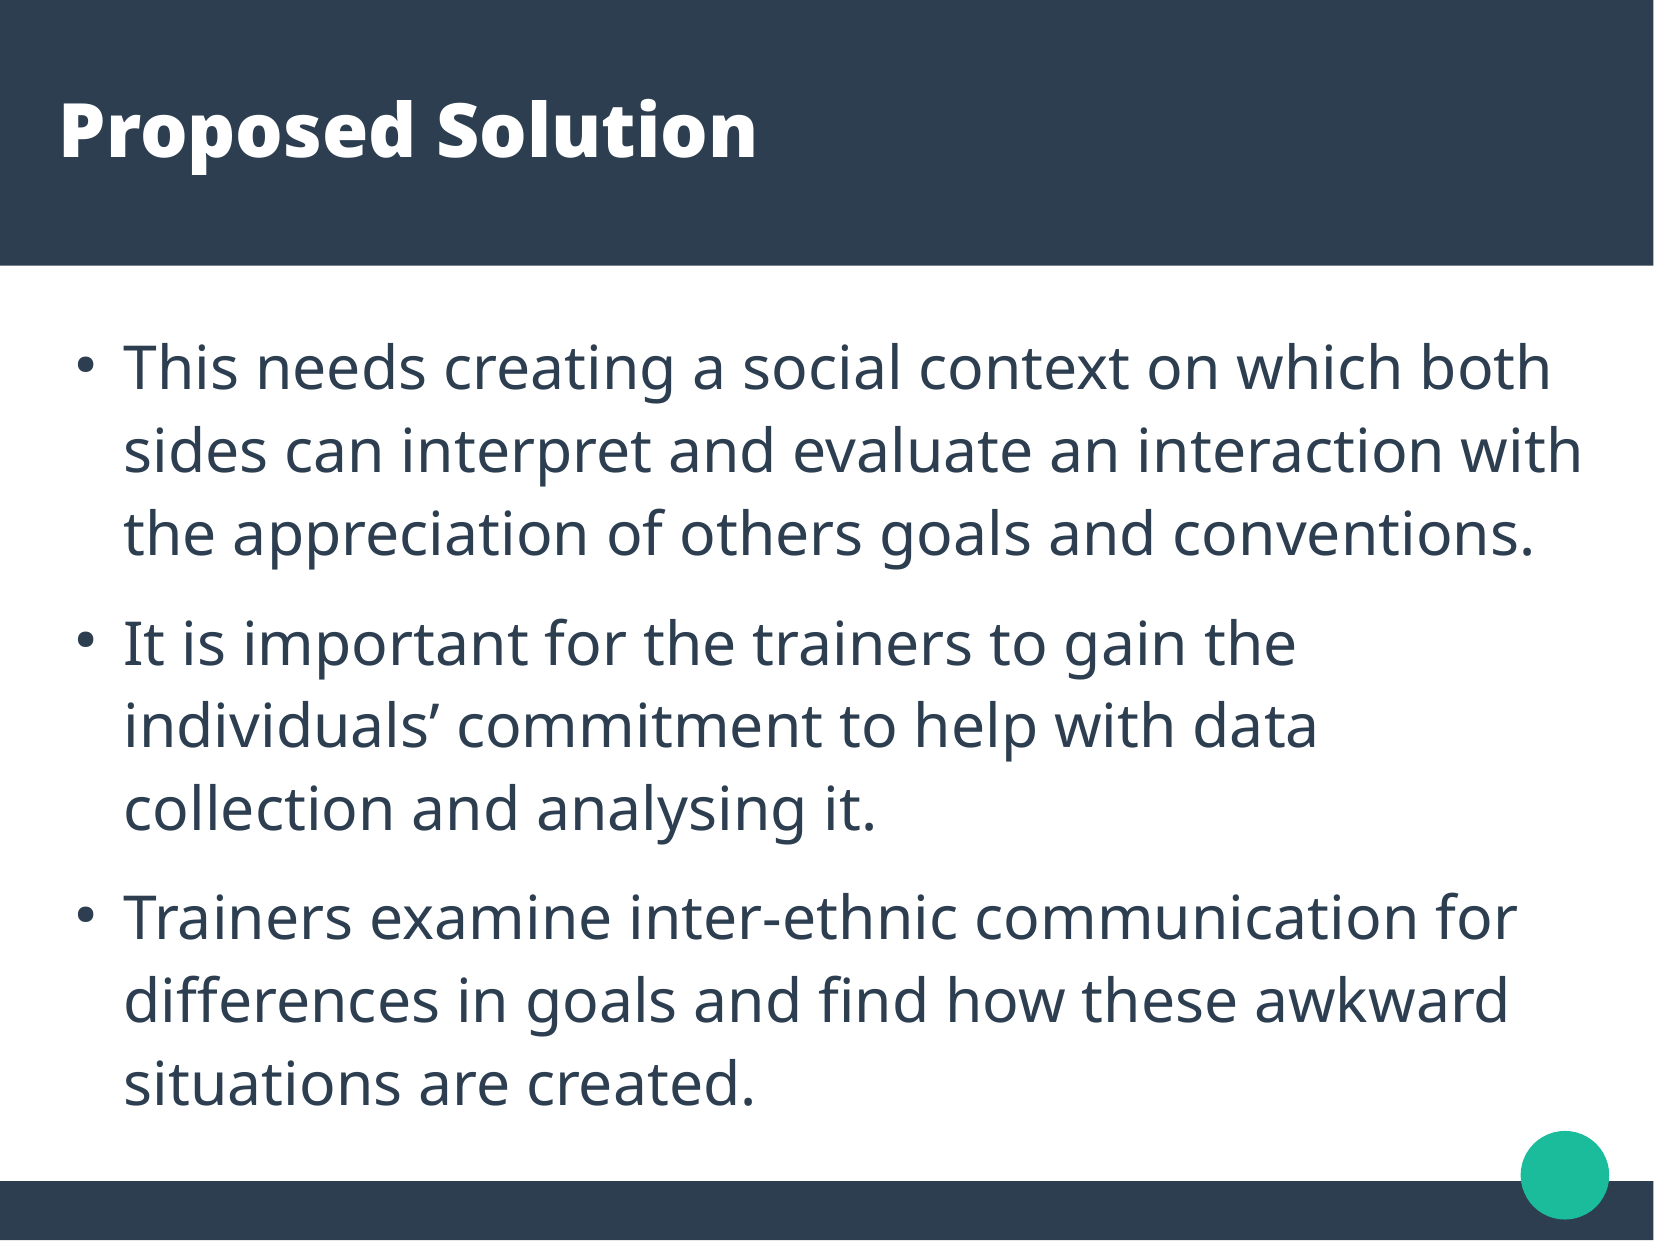

# Proposed Solution
This needs creating a social context on which both sides can interpret and evaluate an interaction with the appreciation of others goals and conventions.
It is important for the trainers to gain the individuals’ commitment to help with data collection and analysing it.
Trainers examine inter-ethnic communication for differences in goals and find how these awkward situations are created.